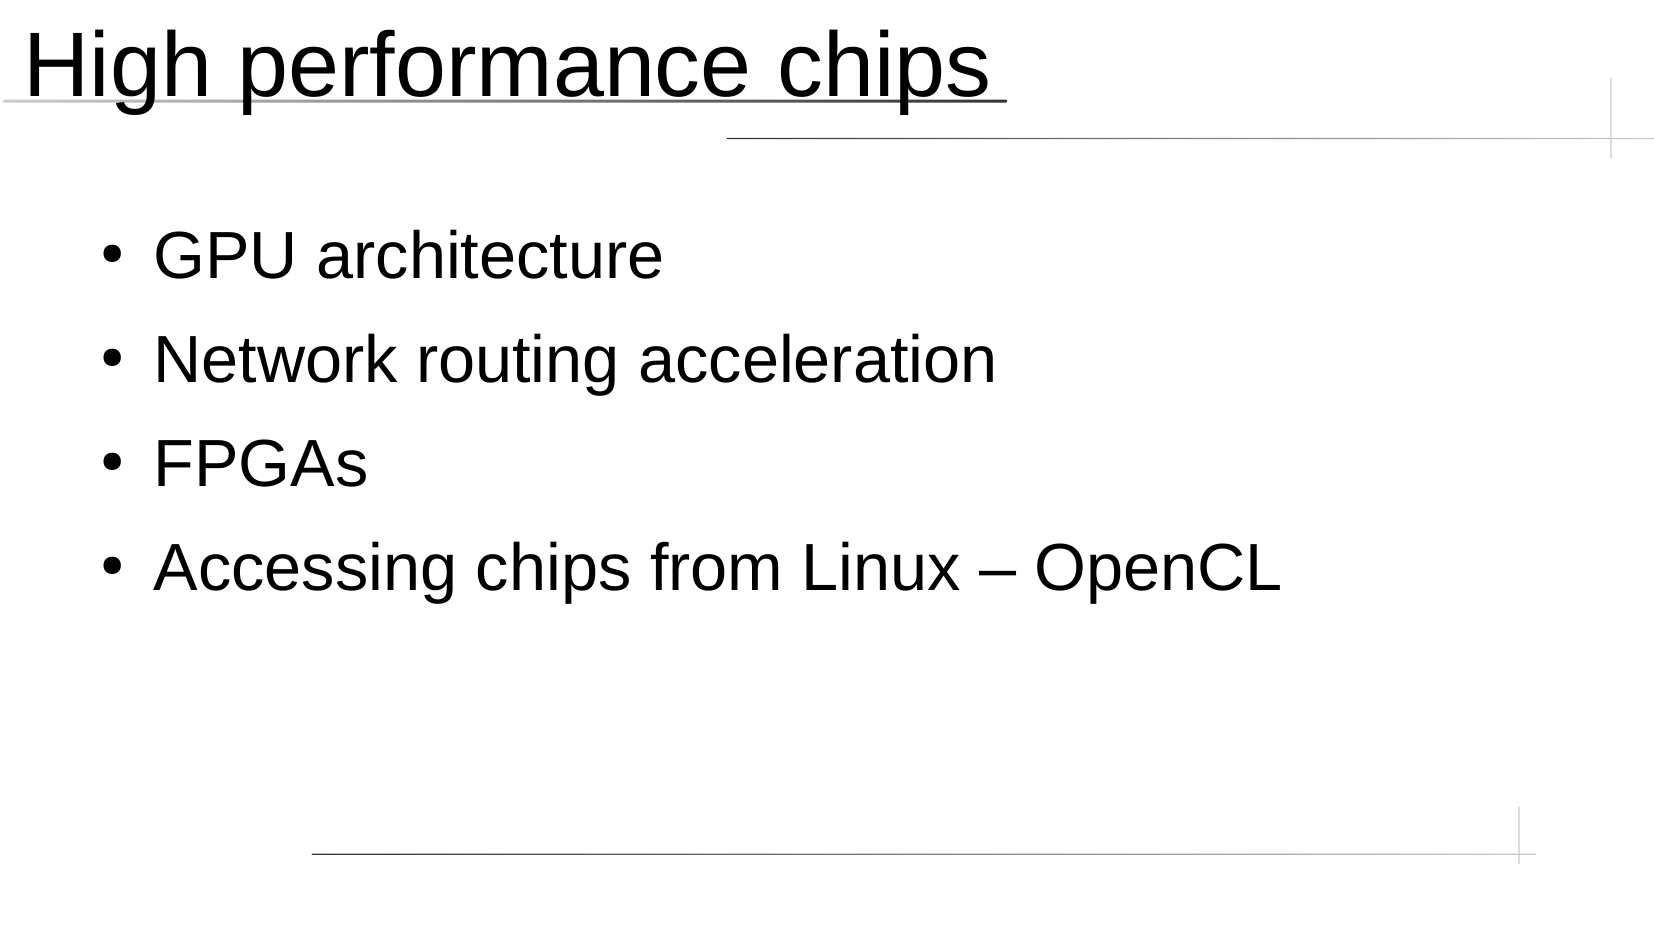

# High performance chips
GPU architecture
Network routing acceleration
FPGAs
Accessing chips from Linux – OpenCL